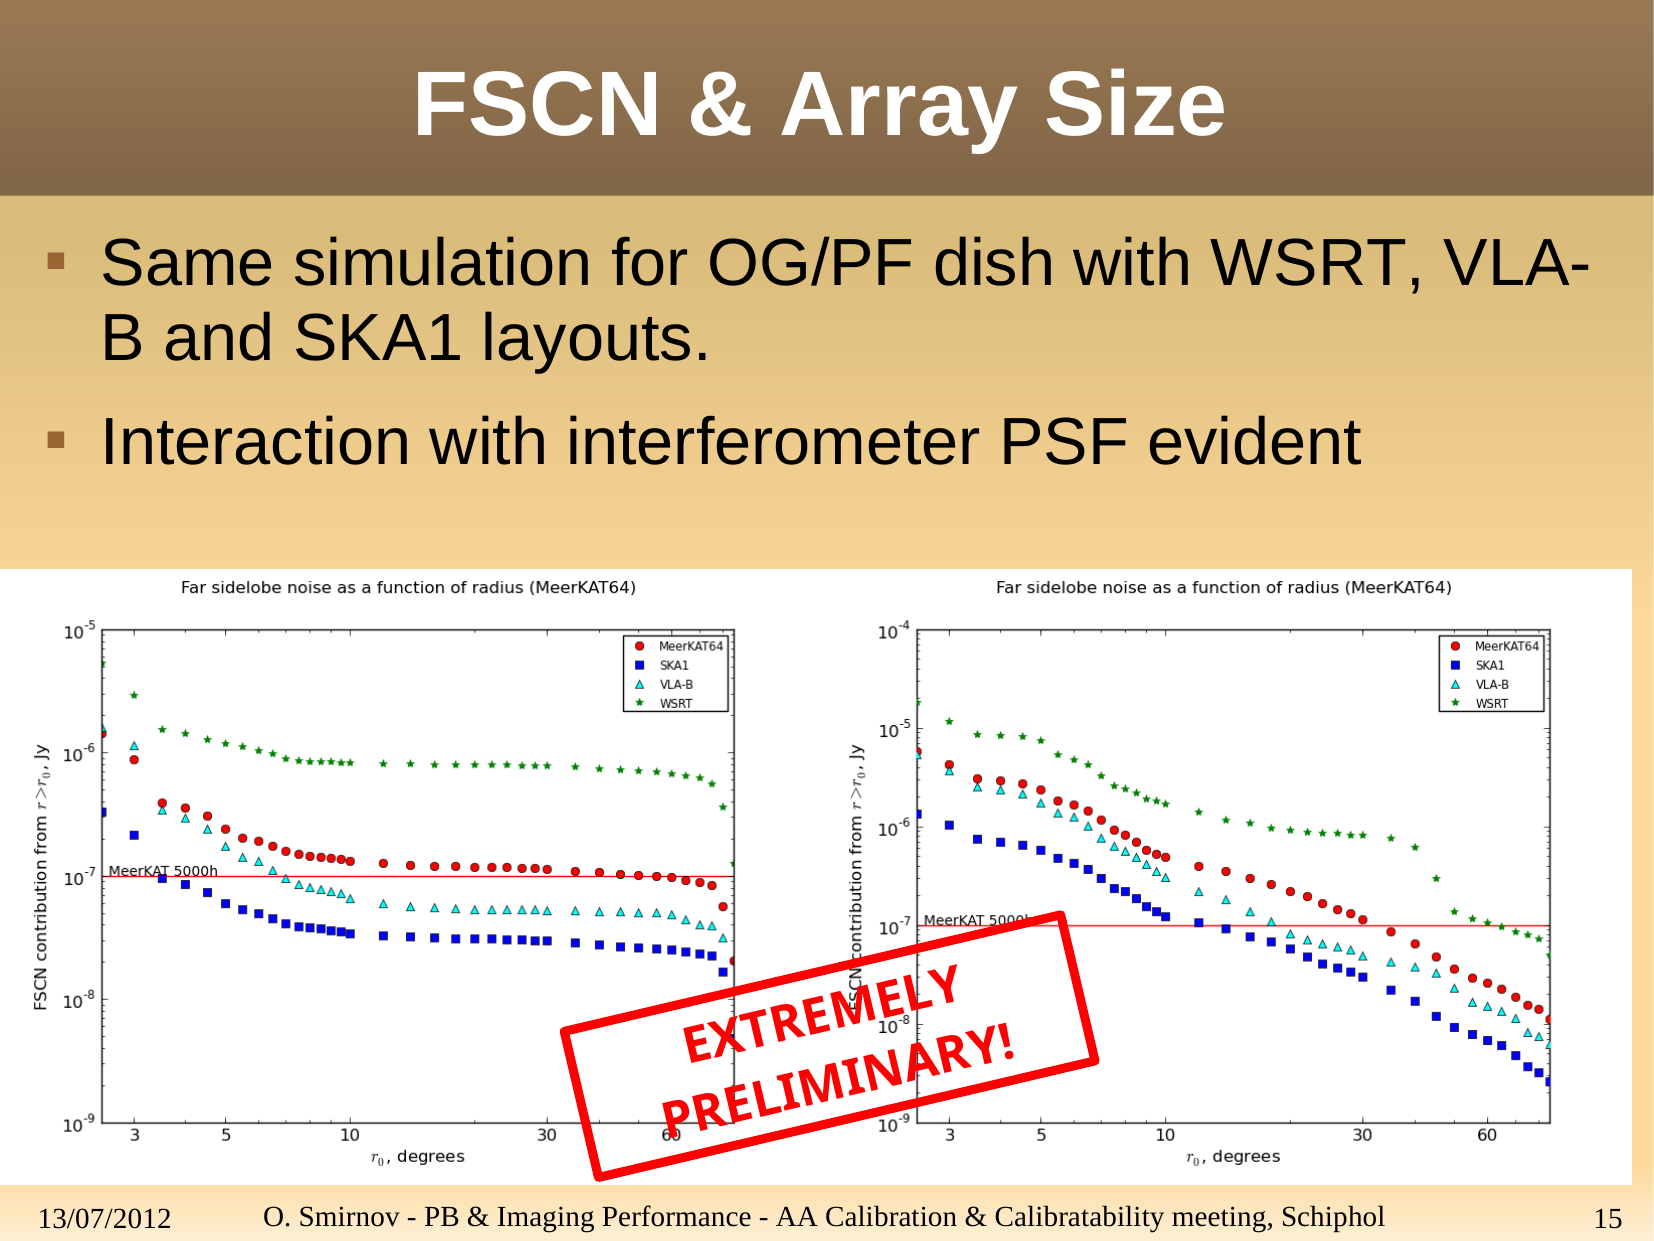

# FSCN & Array Size
Same simulation for OG/PF dish with WSRT, VLA-B and SKA1 layouts.
Interaction with interferometer PSF evident
EXTREMELY
PRELIMINARY!
O. Smirnov - PB & Imaging Performance - AA Calibration & Calibratability meeting, Schiphol
13/07/2012
15